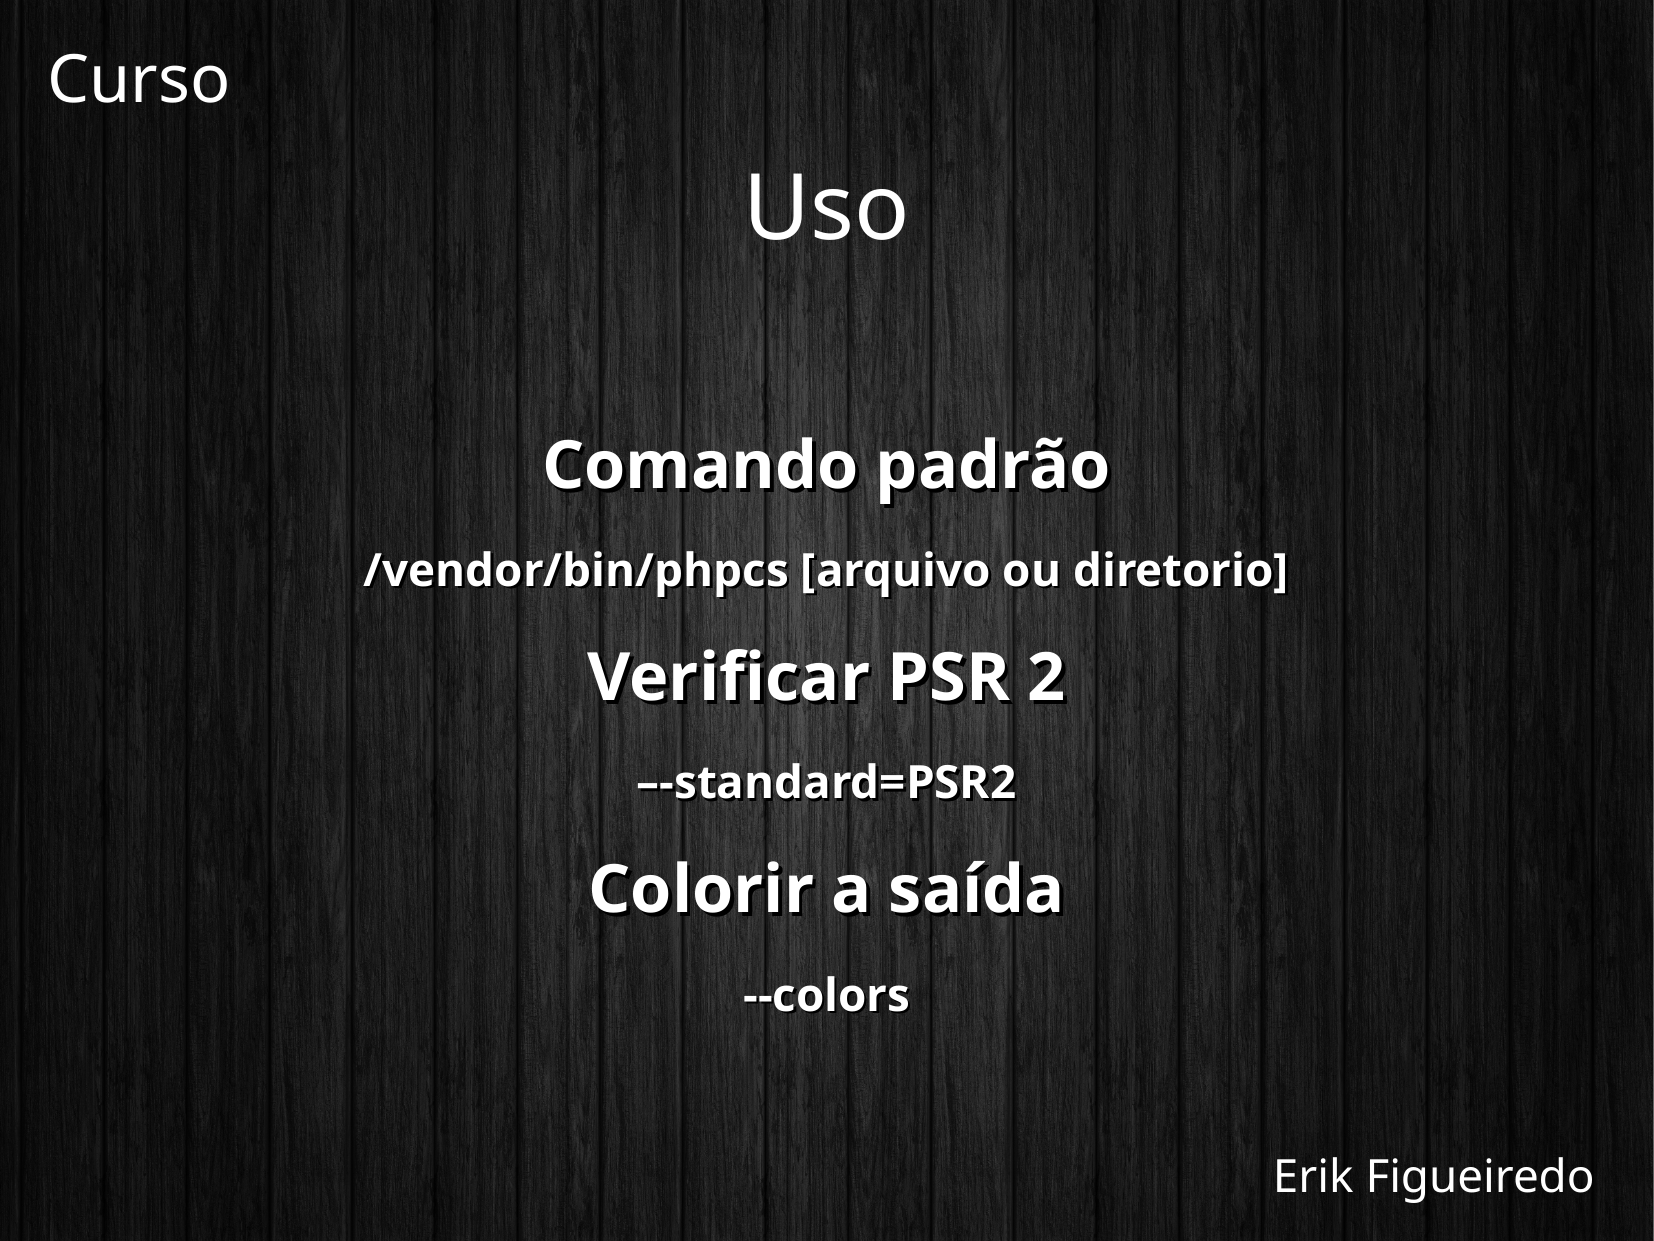

Curso
# Uso
Comando padrão
/vendor/bin/phpcs [arquivo ou diretorio]
Verificar PSR 2
–-standard=PSR2
Colorir a saída
--colors
Erik Figueiredo